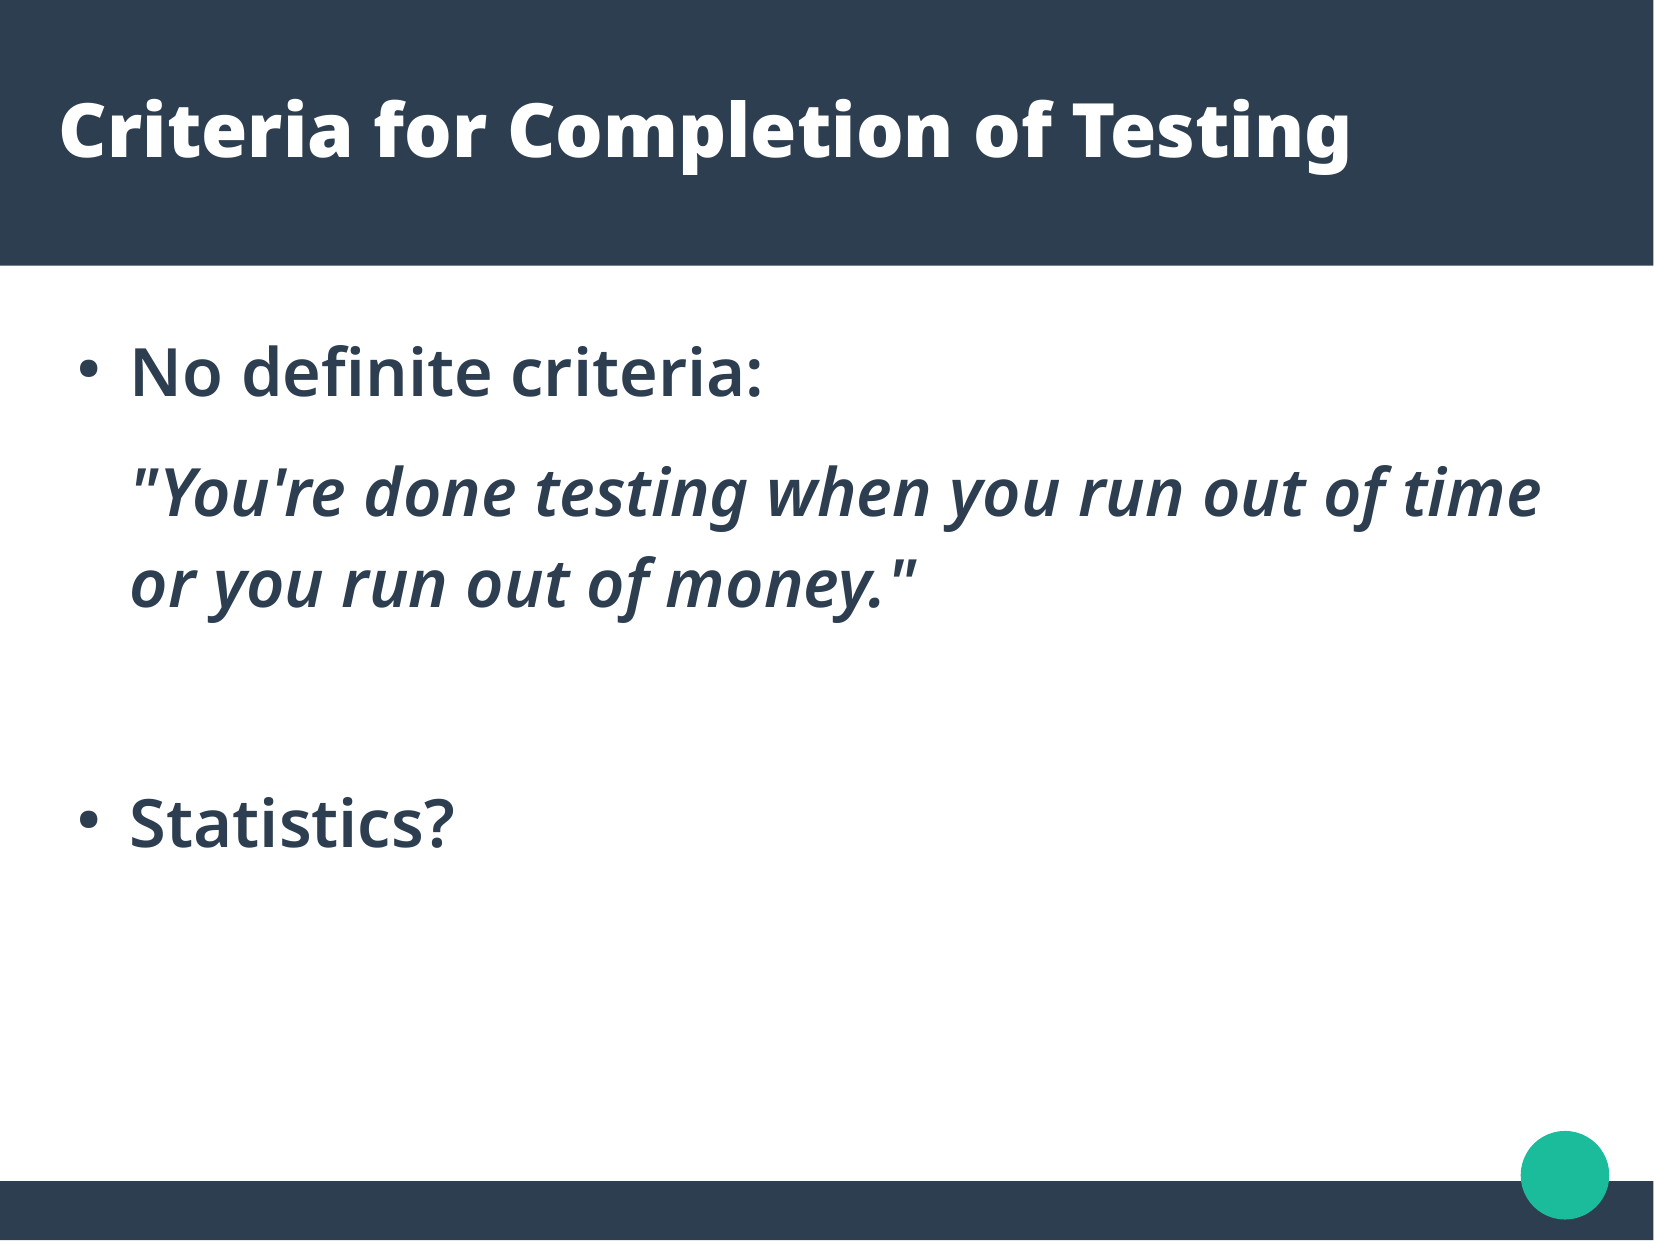

# Criteria for Completion of Testing
No definite criteria:
"You're done testing when you run out of time or you run out of money."
Statistics?